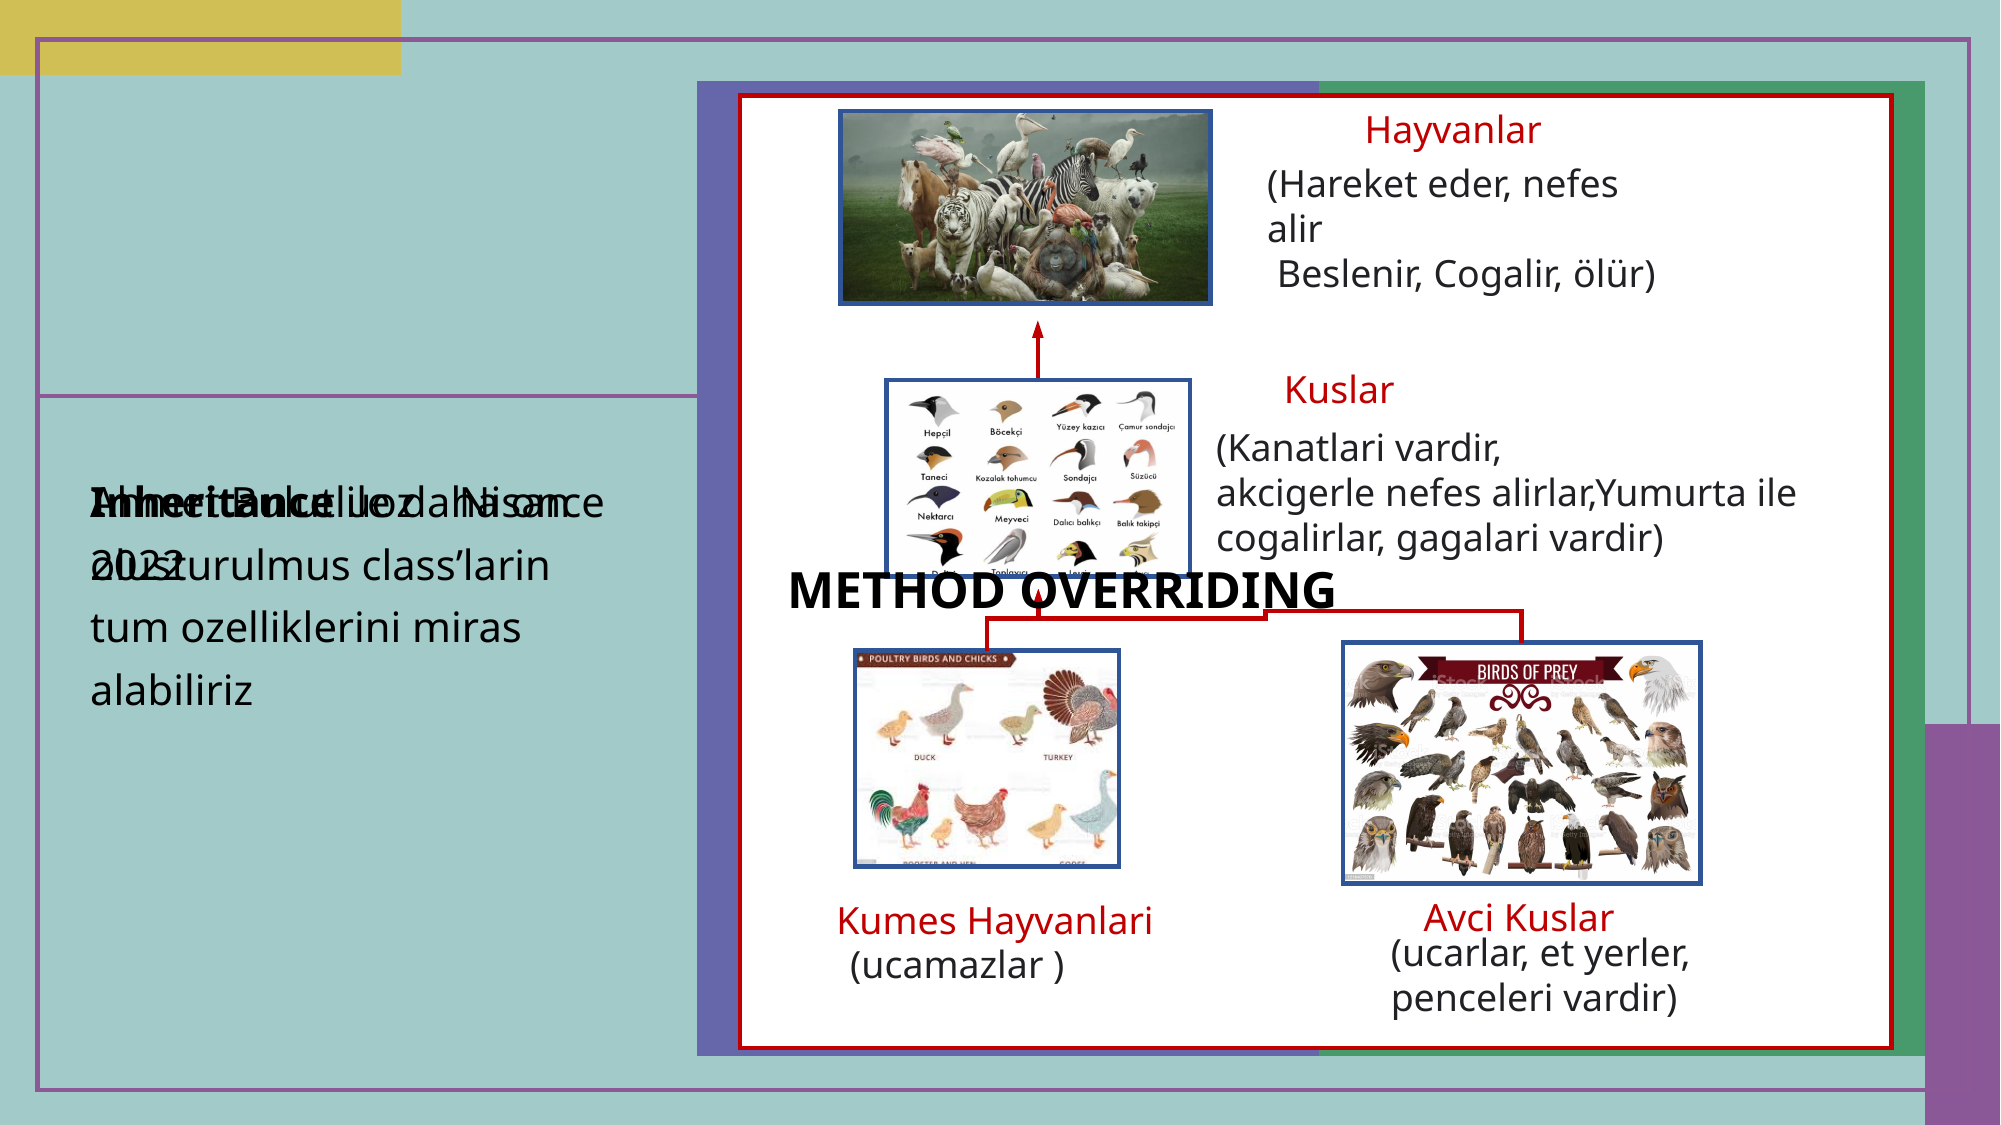

Hayvanlar
(Hareket eder, nefes alir
 Beslenir, Cogalir, ölür)
METHOD overriding
Kuslar
(Kanatlari vardir,
akcigerle nefes alirlar,Yumurta ile cogalirlar, gagalari vardir)
# Inheritance ile daha once olusturulmus class’larin tum ozelliklerini miras alabiliriz
Ahmet Bulutluoz Nisan 2022
Avci Kuslar
Kumes Hayvanlari
(ucarlar, et yerler,
penceleri vardir)
(ucamazlar )